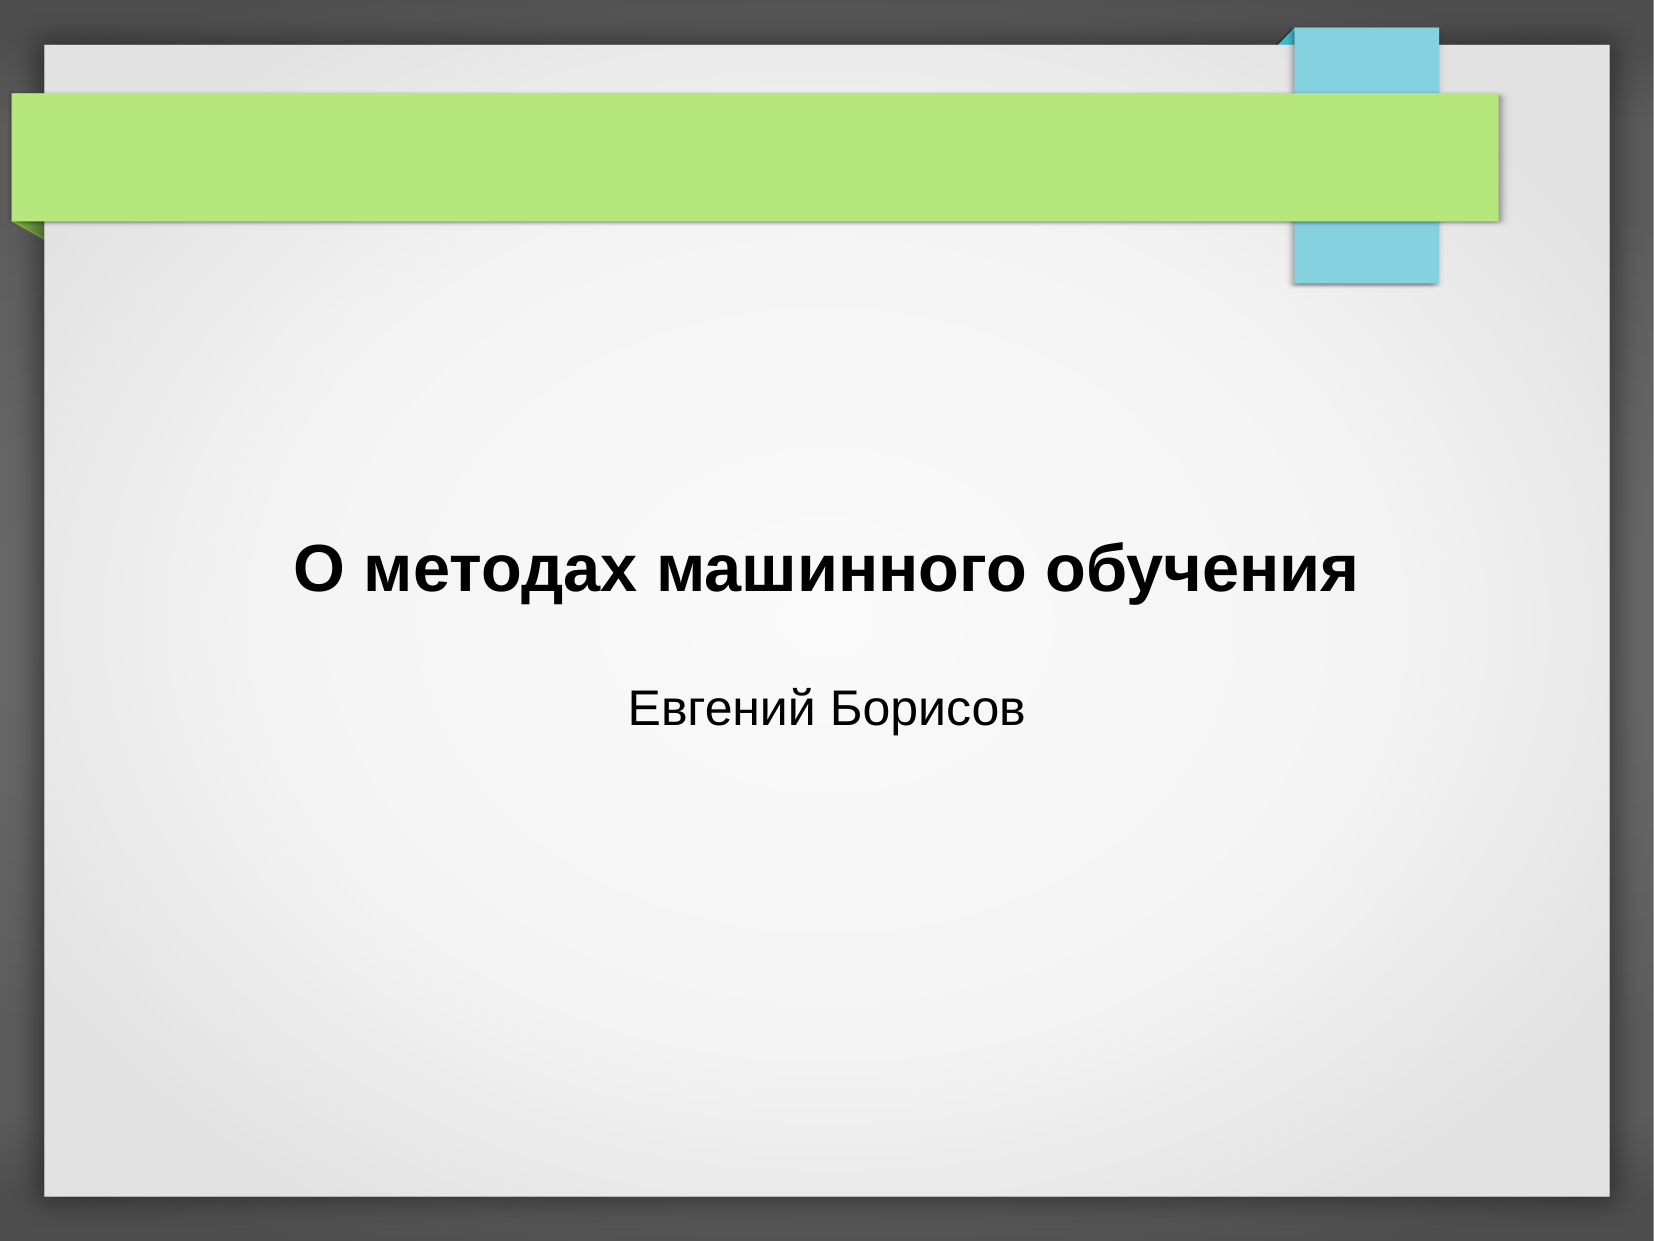

# О методах машинного обучения
Евгений Борисов